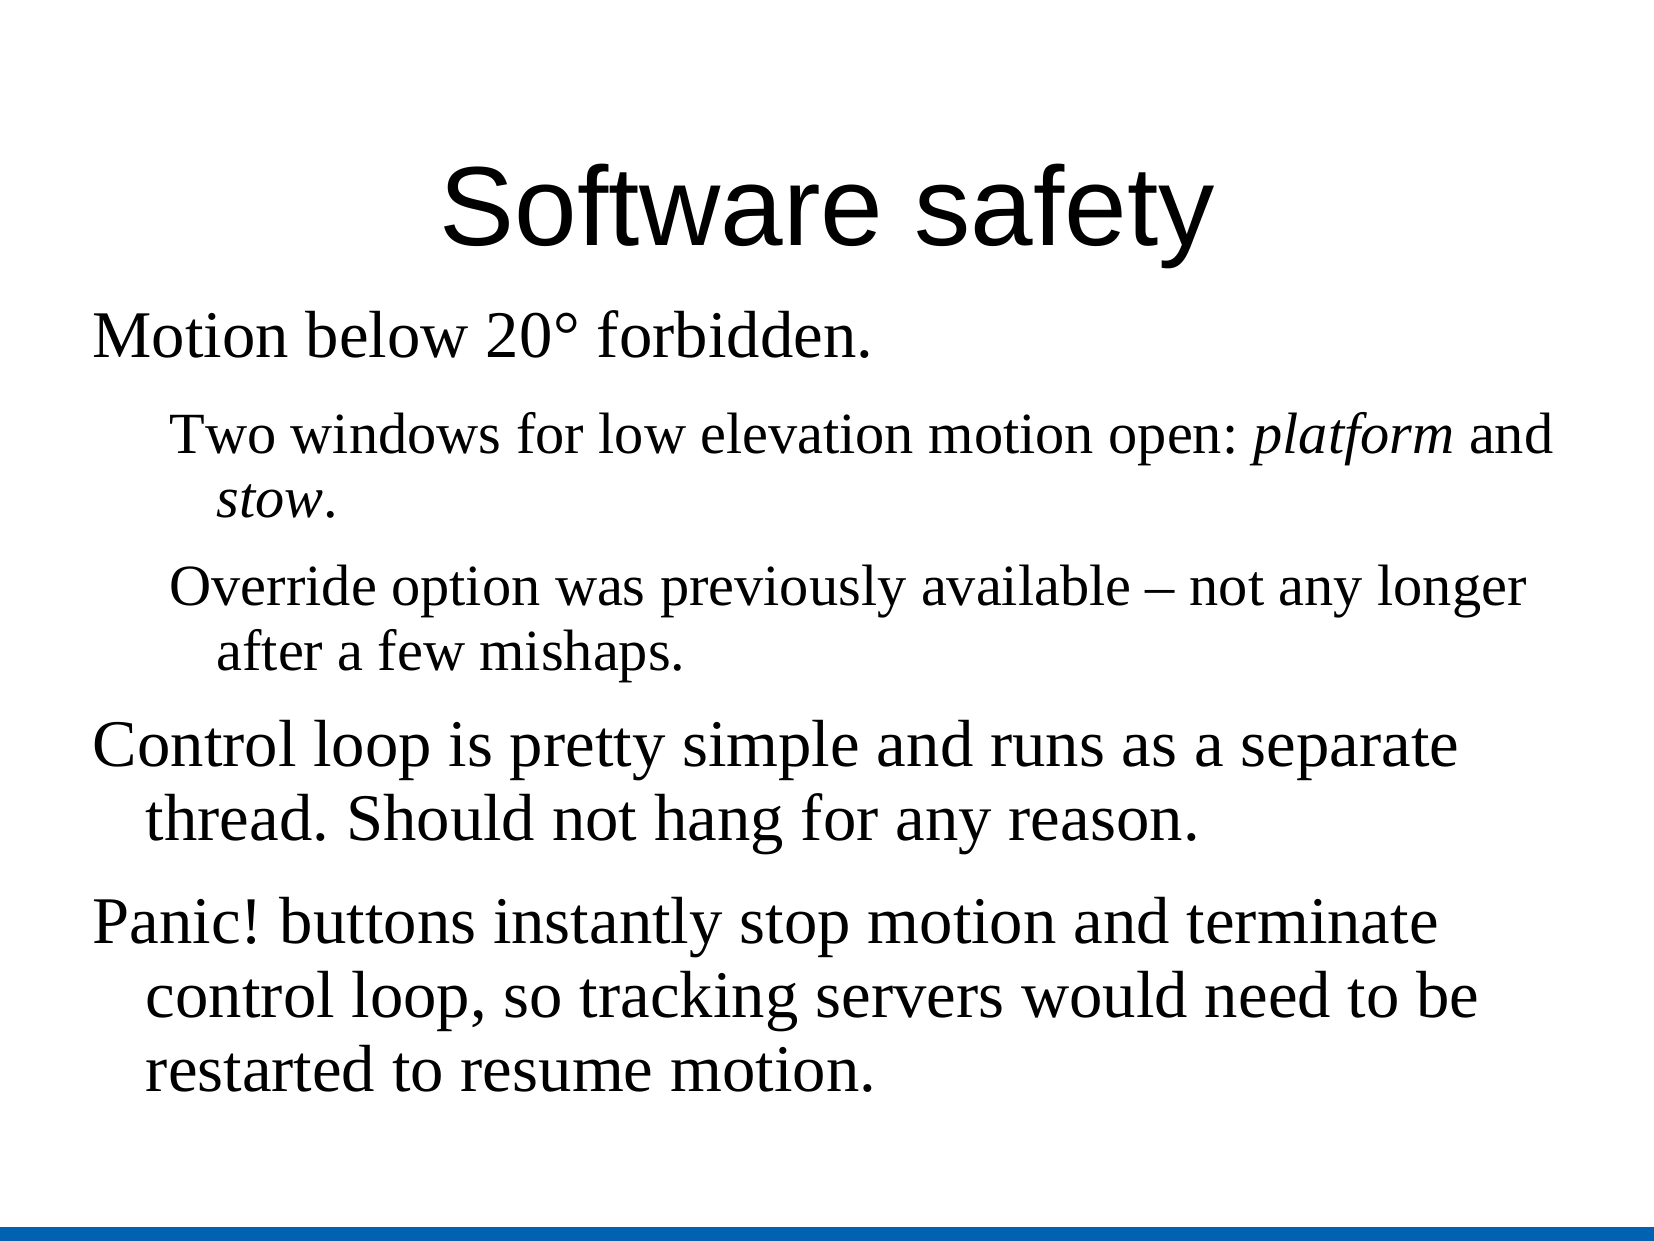

# Software safety
Motion below 20° forbidden.
Two windows for low elevation motion open: platform and stow.
Override option was previously available – not any longer after a few mishaps.
Control loop is pretty simple and runs as a separate thread. Should not hang for any reason.
Panic! buttons instantly stop motion and terminate control loop, so tracking servers would need to be restarted to resume motion.